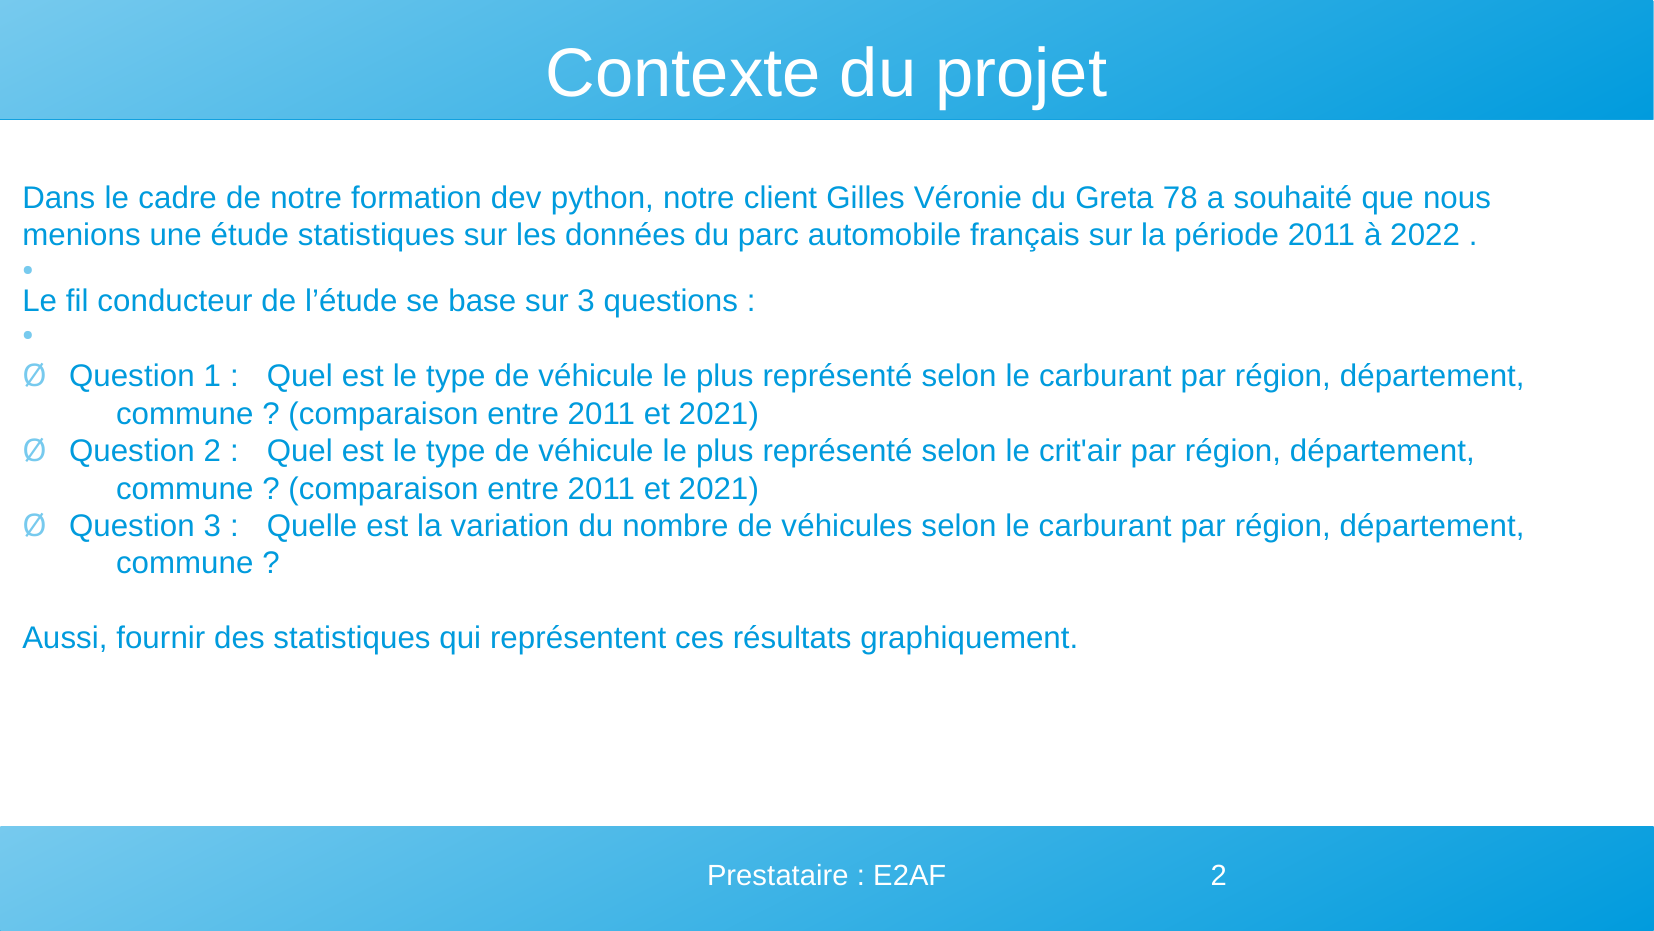

# Contexte du projet
Dans le cadre de notre formation dev python, notre client Gilles Véronie du Greta 78 a souhaité que nous menions une étude statistiques sur les données du parc automobile français sur la période 2011 à 2022 .
Le fil conducteur de l’étude se base sur 3 questions :
Question 1 : 	Quel est le type de véhicule le plus représenté selon le carburant par région, département, 		commune ? (comparaison entre 2011 et 2021)
Question 2 : 	Quel est le type de véhicule le plus représenté selon le crit'air par région, département, 		commune ? (comparaison entre 2011 et 2021)
Question 3 : 	Quelle est la variation du nombre de véhicules selon le carburant par région, département, 		commune ?
Aussi, fournir des statistiques qui représentent ces résultats graphiquement.
Prestataire : E2AF